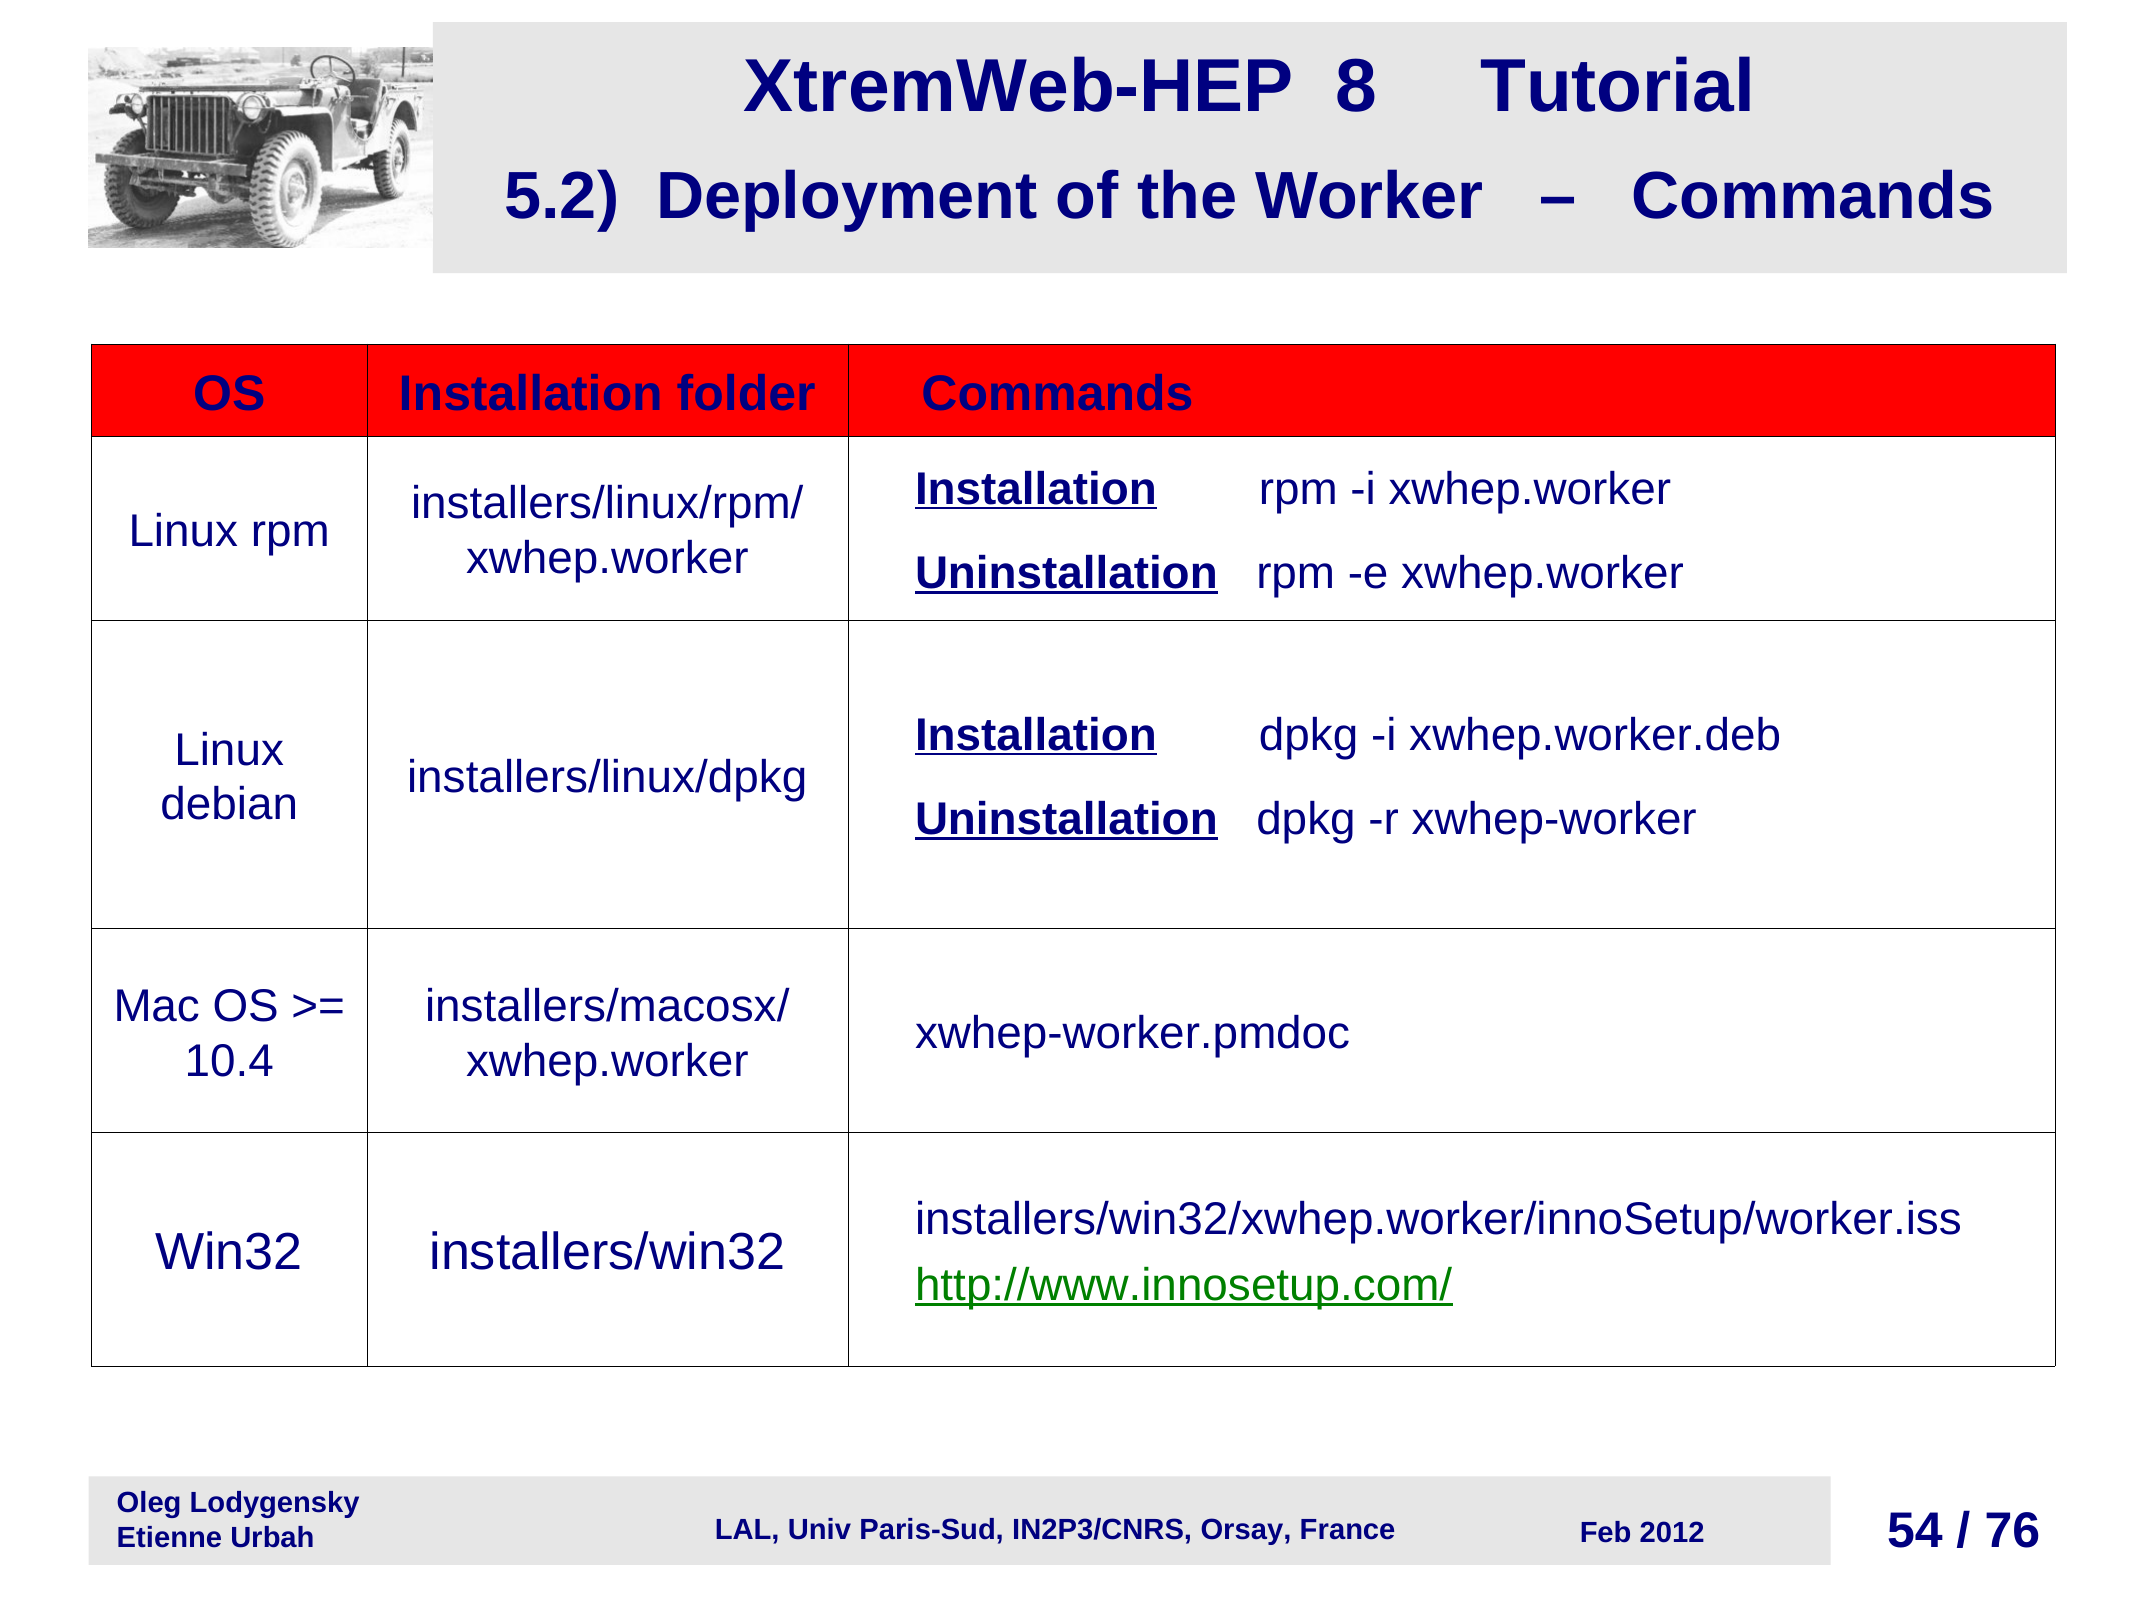

# 5.2) Deployment of the Worker – Commands
| OS | Installation folder | Commands |
| --- | --- | --- |
| Linux rpm | installers/linux/rpm/xwhep.worker | Installation rpm -i xwhep.worker Uninstallation rpm -e xwhep.worker |
| Linux debian | installers/linux/dpkg | Installation dpkg -i xwhep.worker.deb Uninstallation dpkg -r xwhep-worker |
| Mac OS >= 10.4 | installers/macosx/xwhep.worker | xwhep-worker.pmdoc |
| Win32 | installers/win32 | installers/win32/xwhep.worker/innoSetup/worker.iss http://www.innosetup.com/ |
54